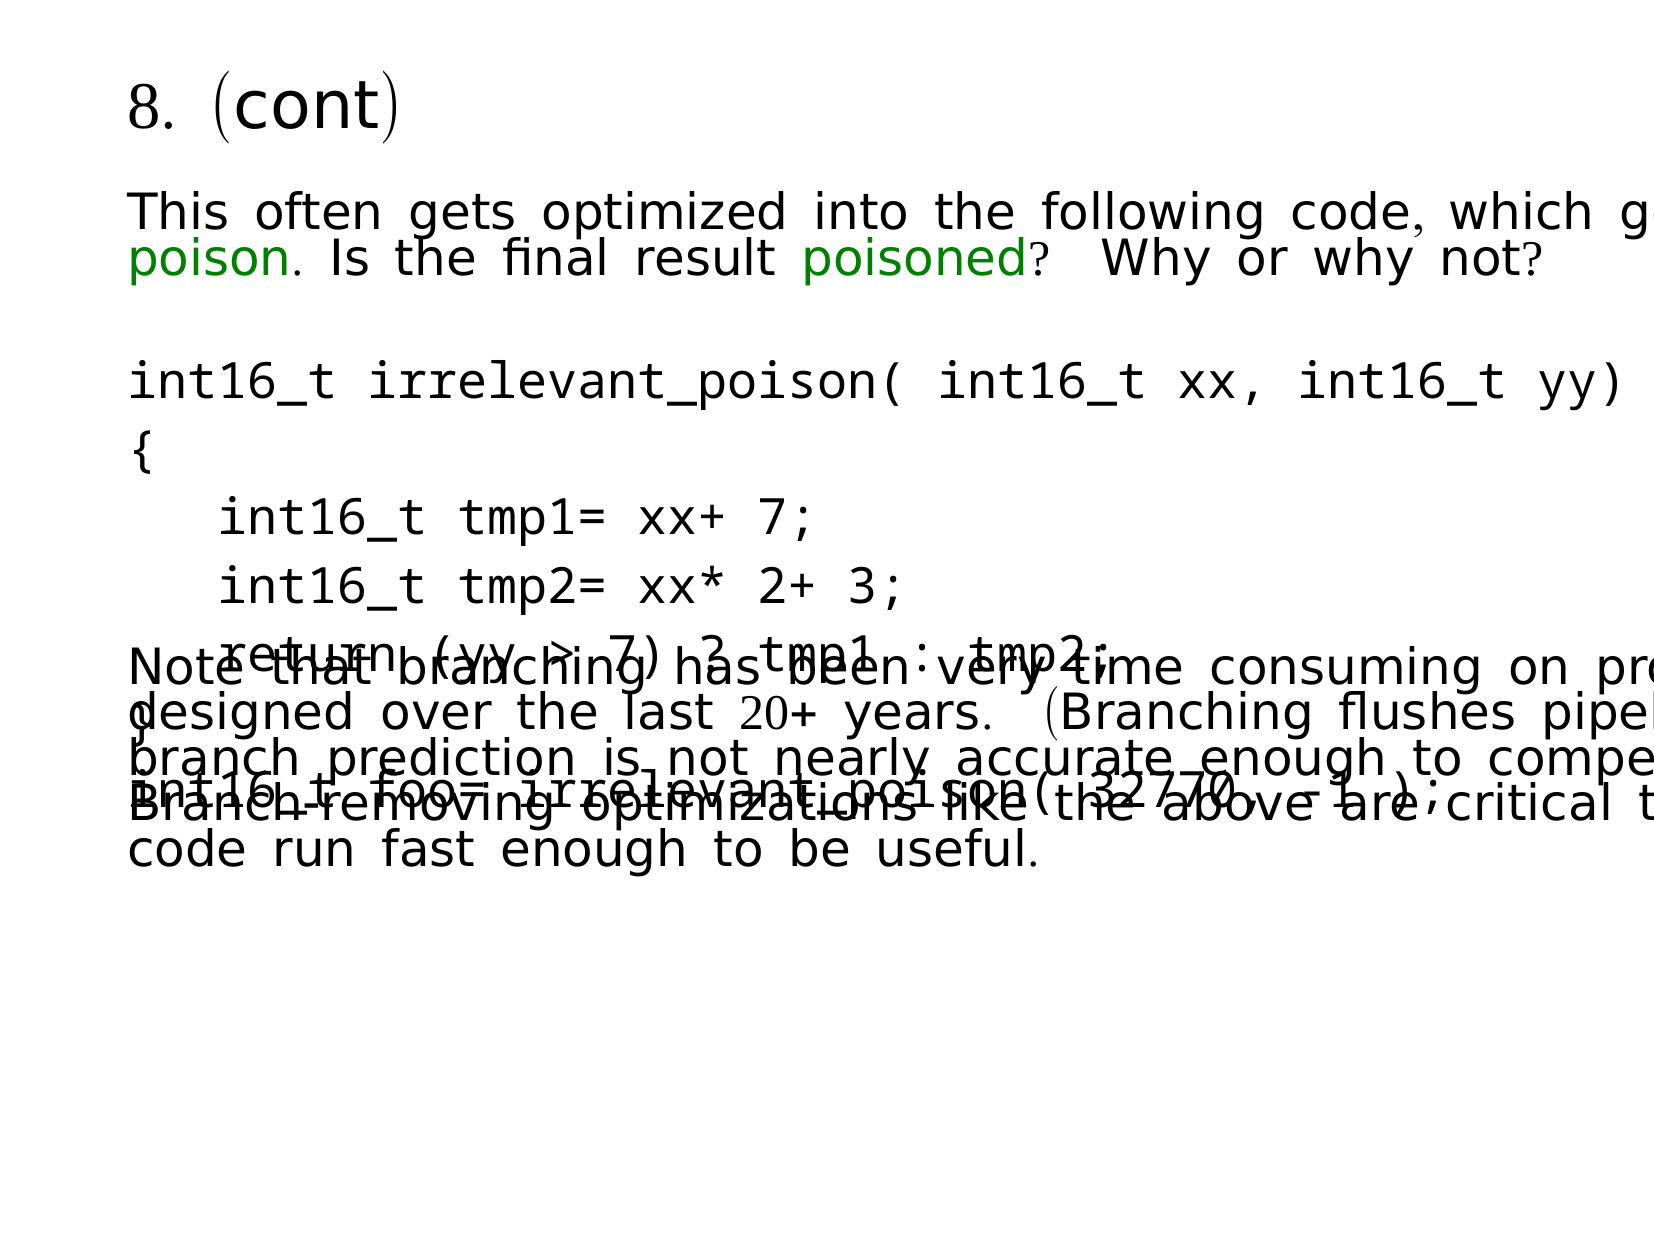

8. (cont)
This often gets optimized into the following code, which generates
poison. Is the final result poisoned? Why or why not?
Note that branching has been very time consuming on processors
designed over the last 20+ years. (Branching flushes pipelines, and
branch prediction is not nearly accurate enough to compensate.)
Branch-removing optimizations like the above are critical to make
code run fast enough to be useful.
int16_t irrelevant_poison( int16_t xx, int16_t yy)
{
 int16_t tmp1= xx+ 7;
 int16_t tmp2= xx* 2+ 3;
 return (yy > 7) ? tmp1 : tmp2;
}
int16_t foo= irrelevant_poison( 32770, -1 );